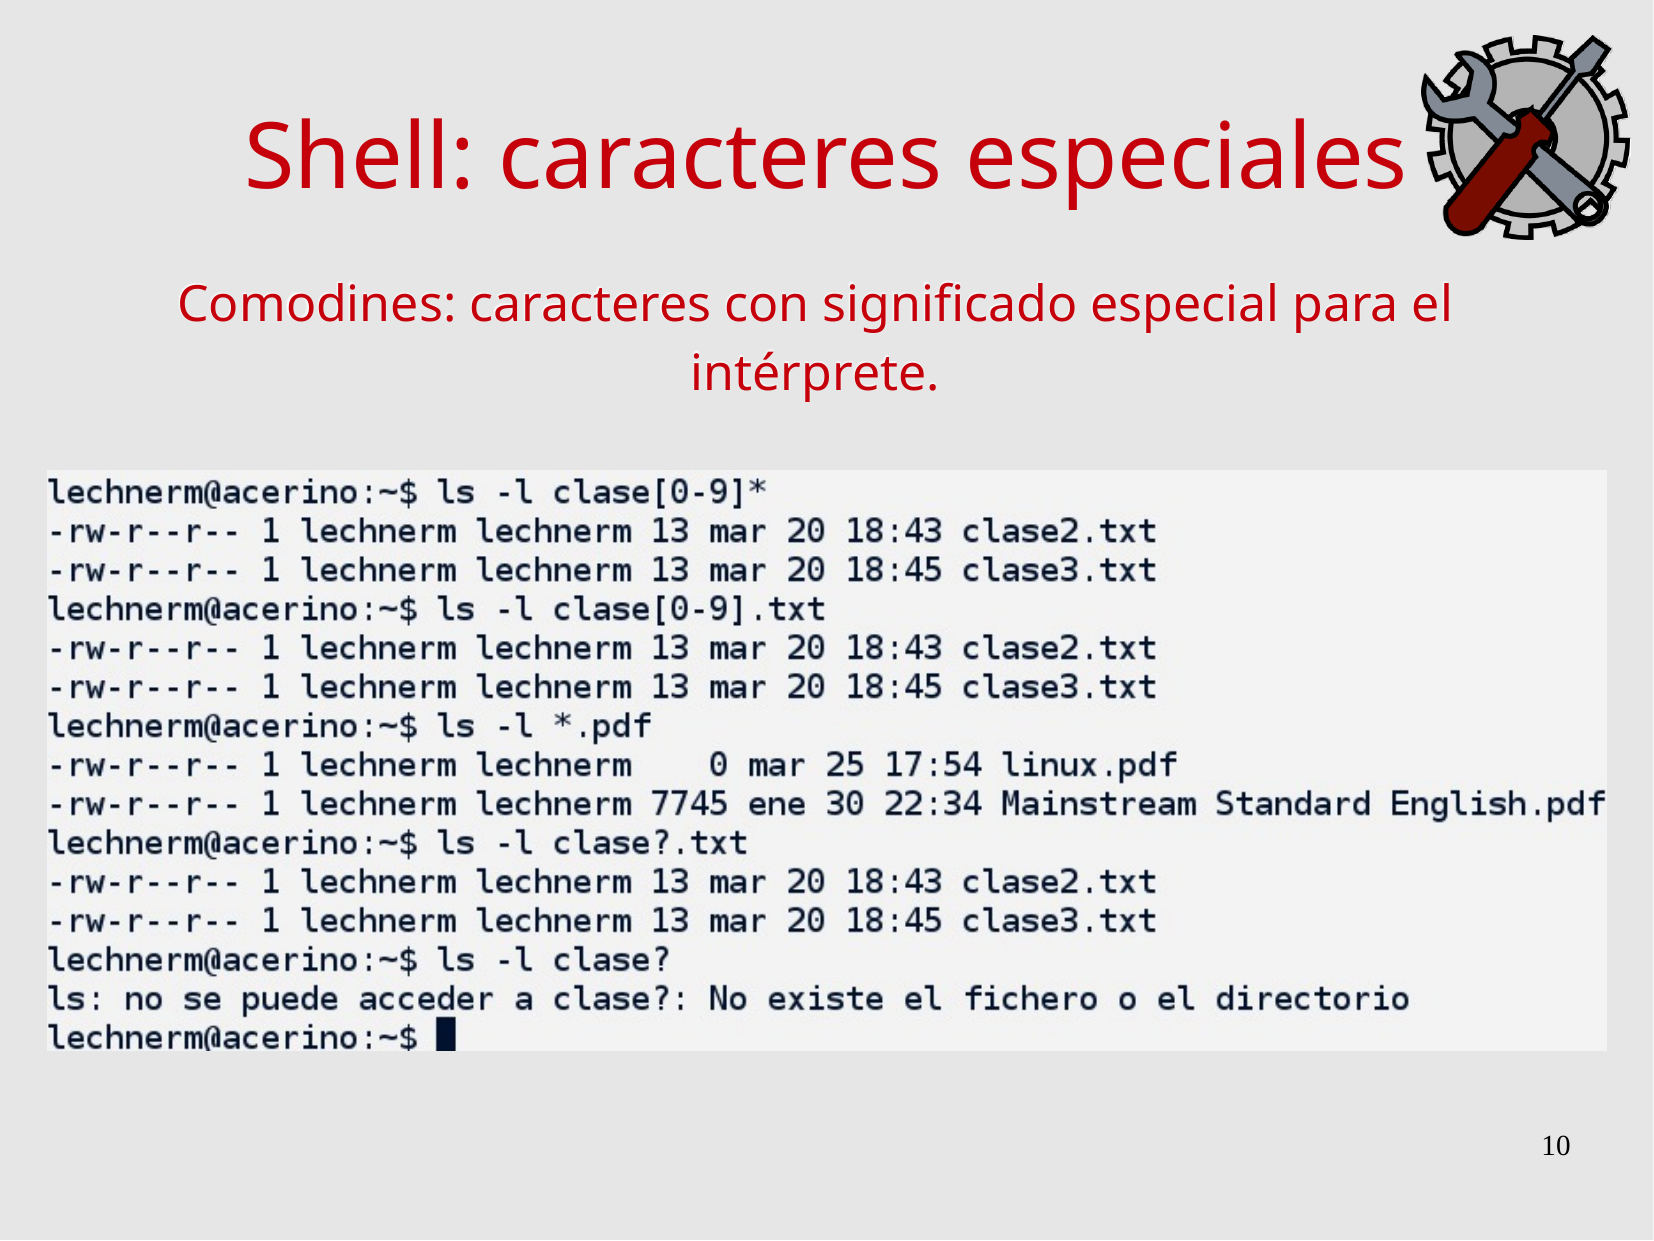

# Shell: caracteres especiales
Comodines: caracteres con significado especial para el intérprete.
10